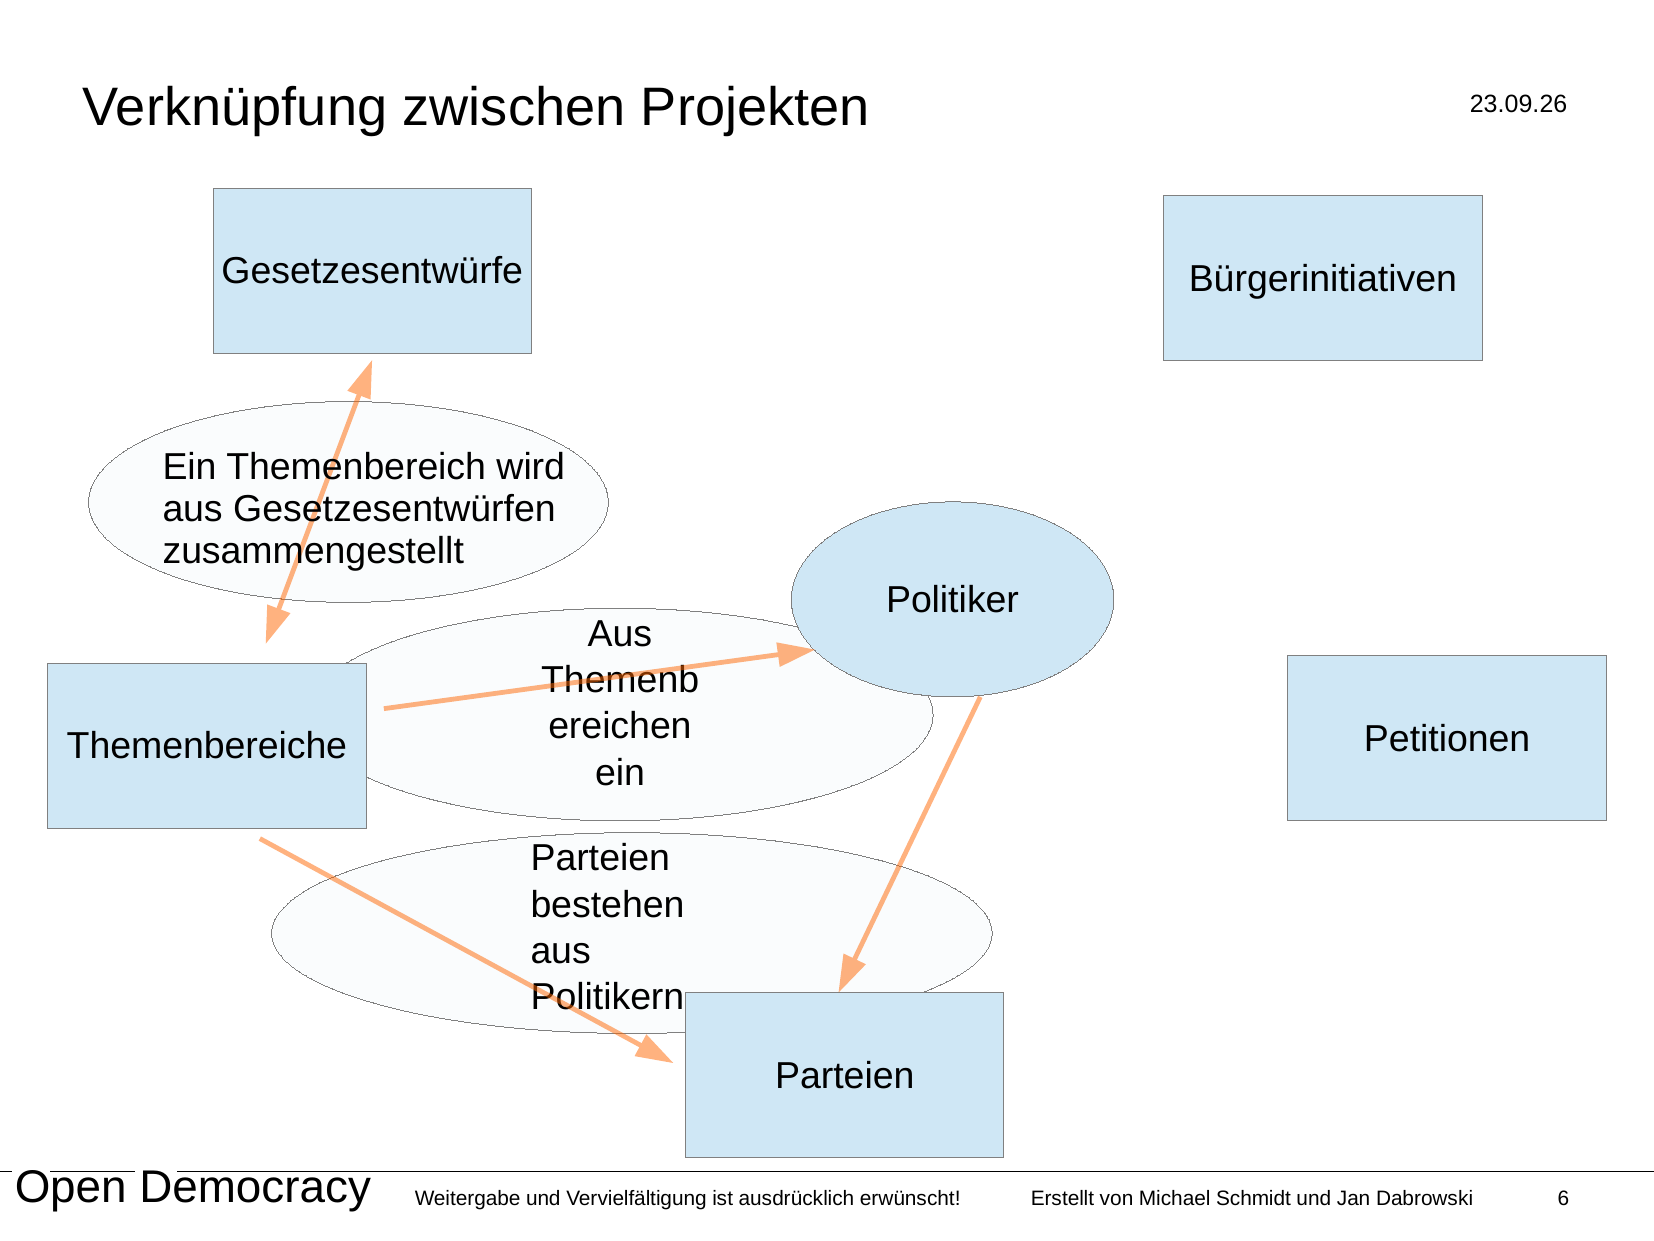

# Verknüpfung zwischen Projekten
Gesetzesentwürfe
Bürgerinitiativen
Ein Themenbereich wird aus Gesetzesentwürfen zusammengestellt
Politiker
Aus Themenbereichen ein politisches Profil erstellen
Petitionen
Themenbereiche
Parteien bestehen aus Politikern als Mitgliedern und Themenbereichen als „Parteiprogramm“
Parteien